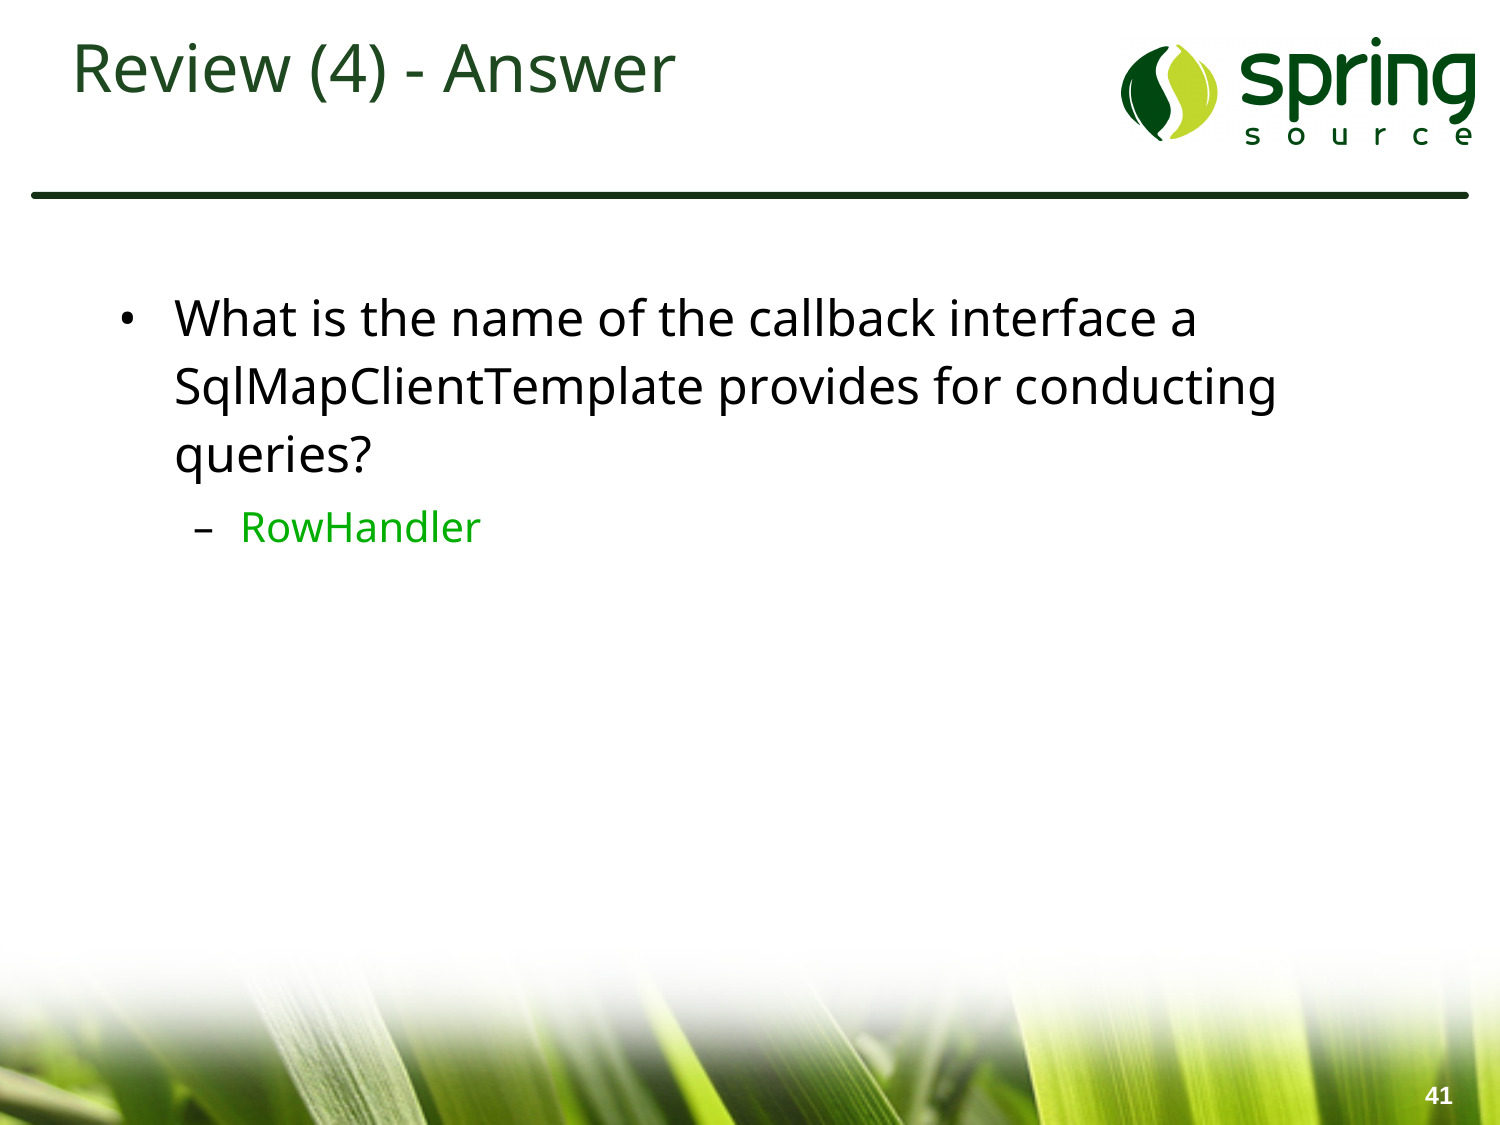

# Review (4) - Answer
What is the name of the callback interface a SqlMapClientTemplate provides for conducting queries?
RowHandler